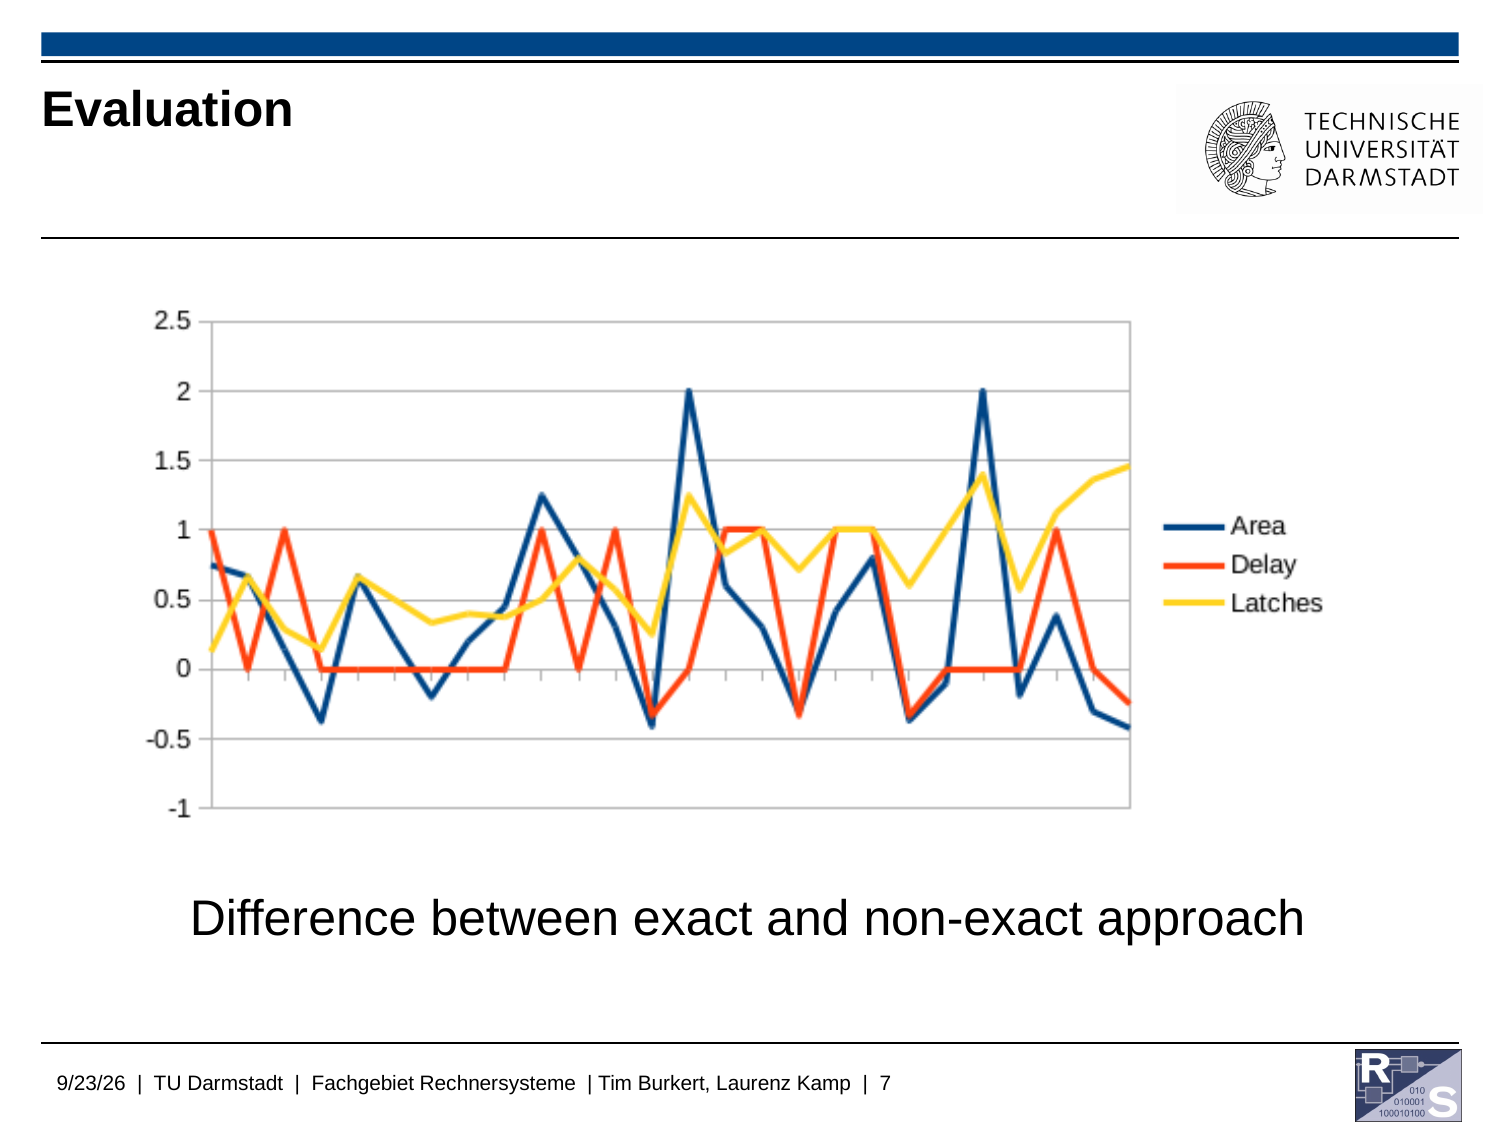

# Evaluation
Difference between exact and non-exact approach